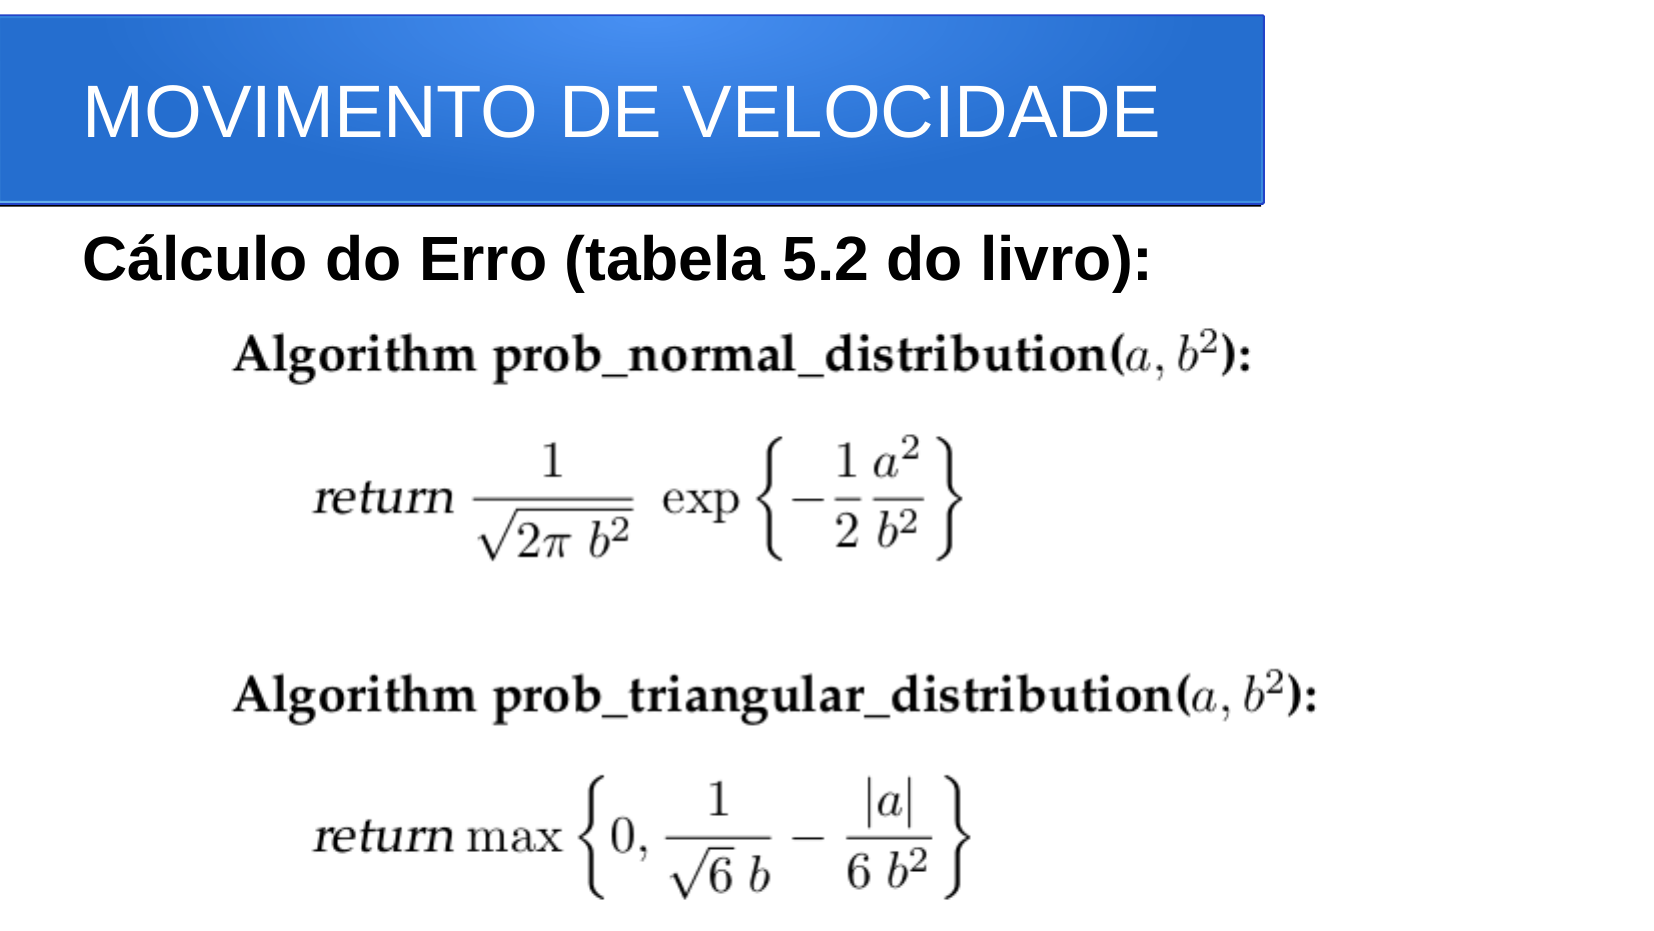

# MOVIMENTO DE VELOCIDADE
Cálculo do Erro (tabela 5.2 do livro):